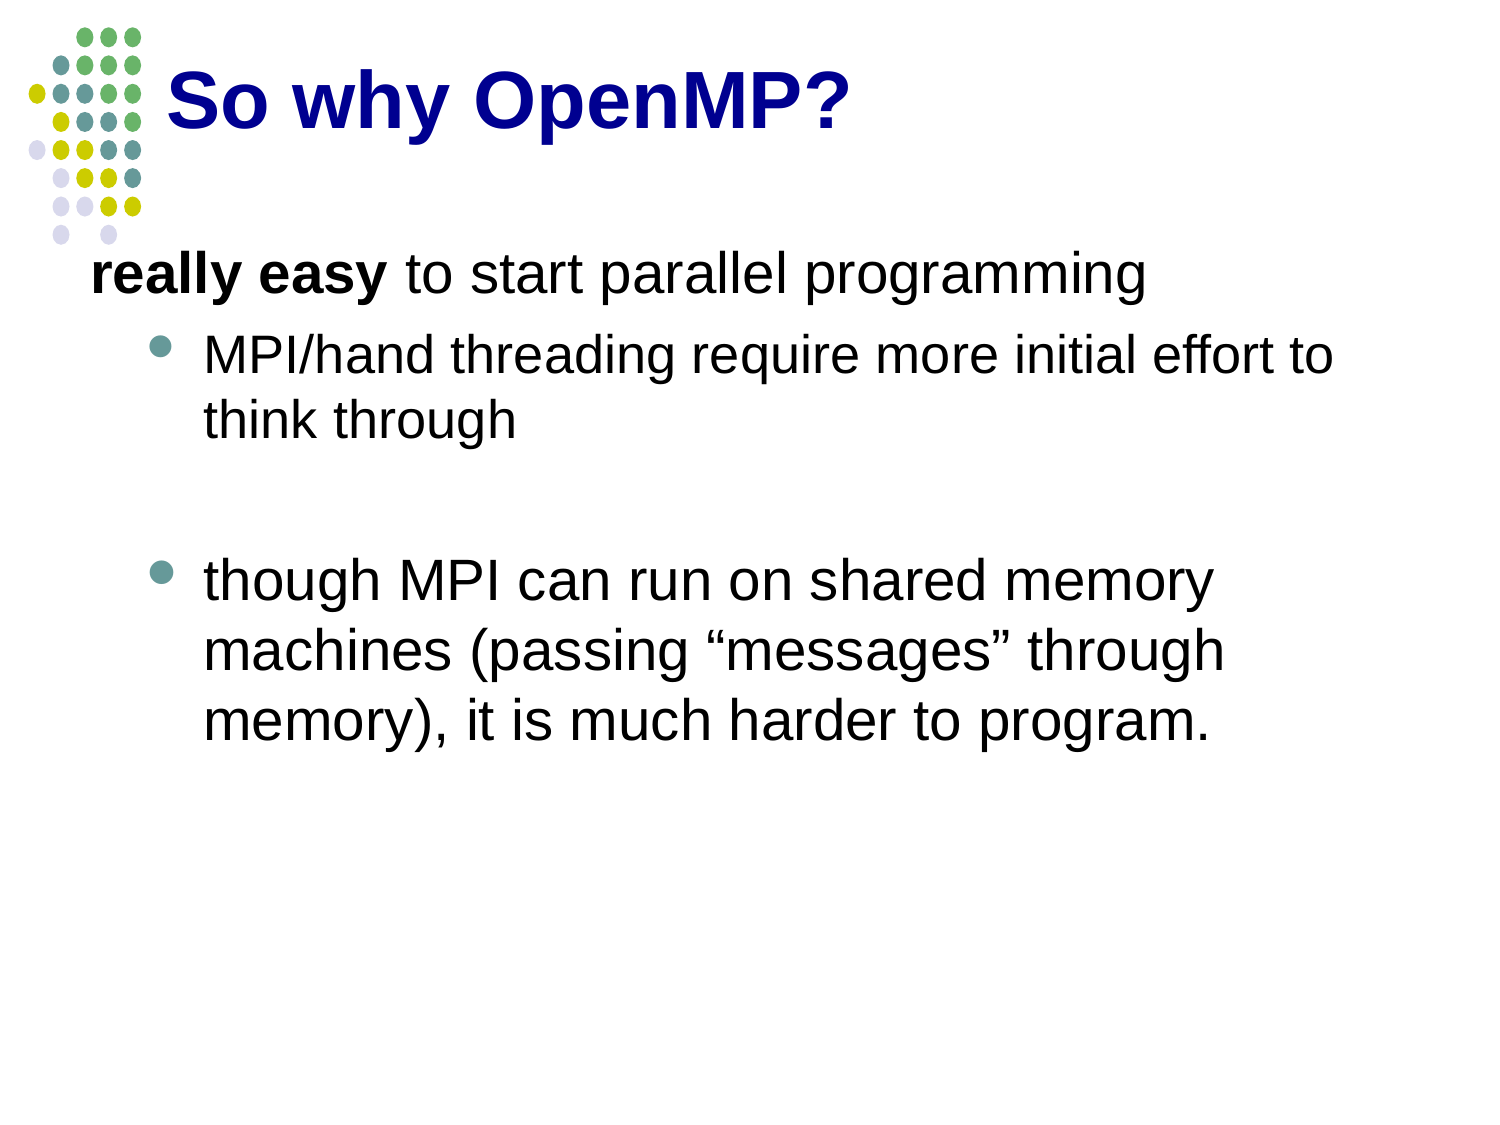

# So why OpenMP?
really easy to start parallel programming
MPI/hand threading require more initial effort to think through
though MPI can run on shared memory machines (passing “messages” through memory), it is much harder to program.